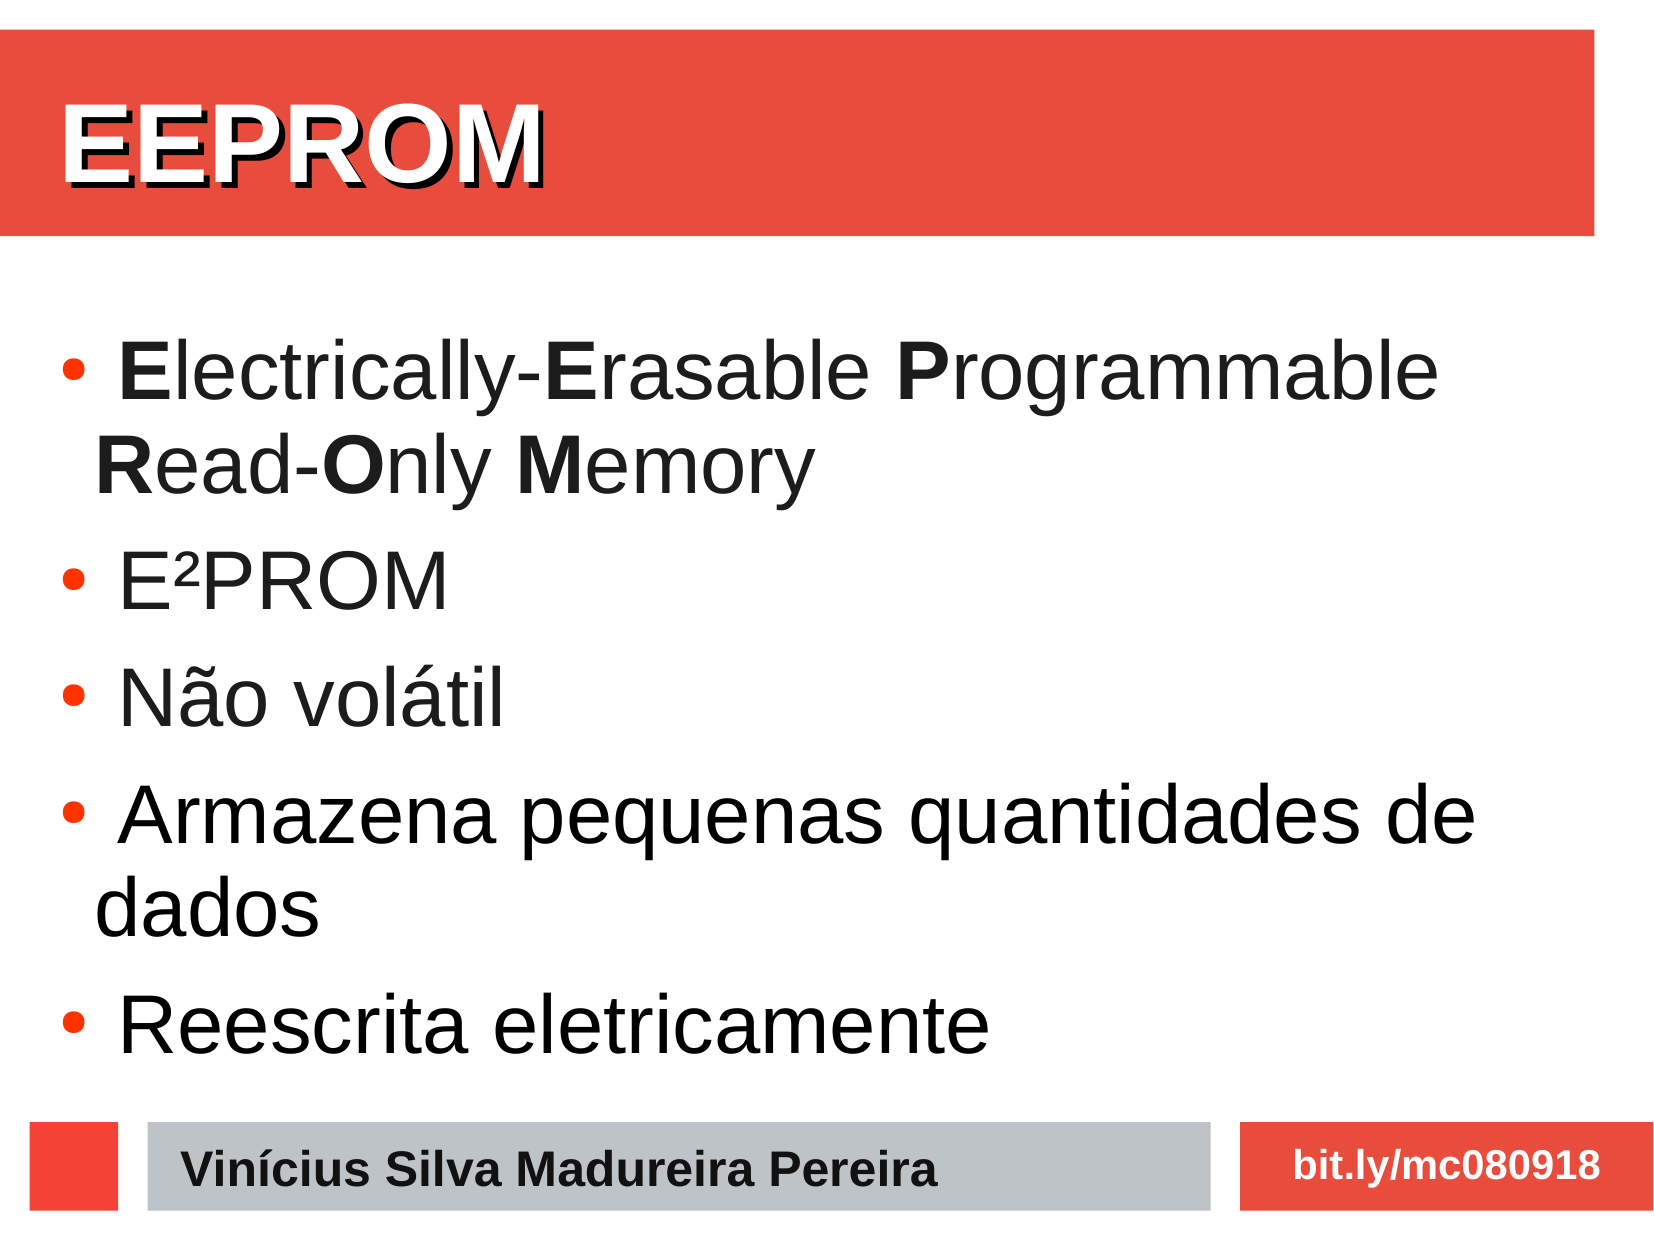

# EEPROM
 Electrically-Erasable Programmable Read-Only Memory
 E²PROM
 Não volátil
 Armazena pequenas quantidades de dados
 Reescrita eletricamente
Vinícius Silva Madureira Pereira
bit.ly/mc080918